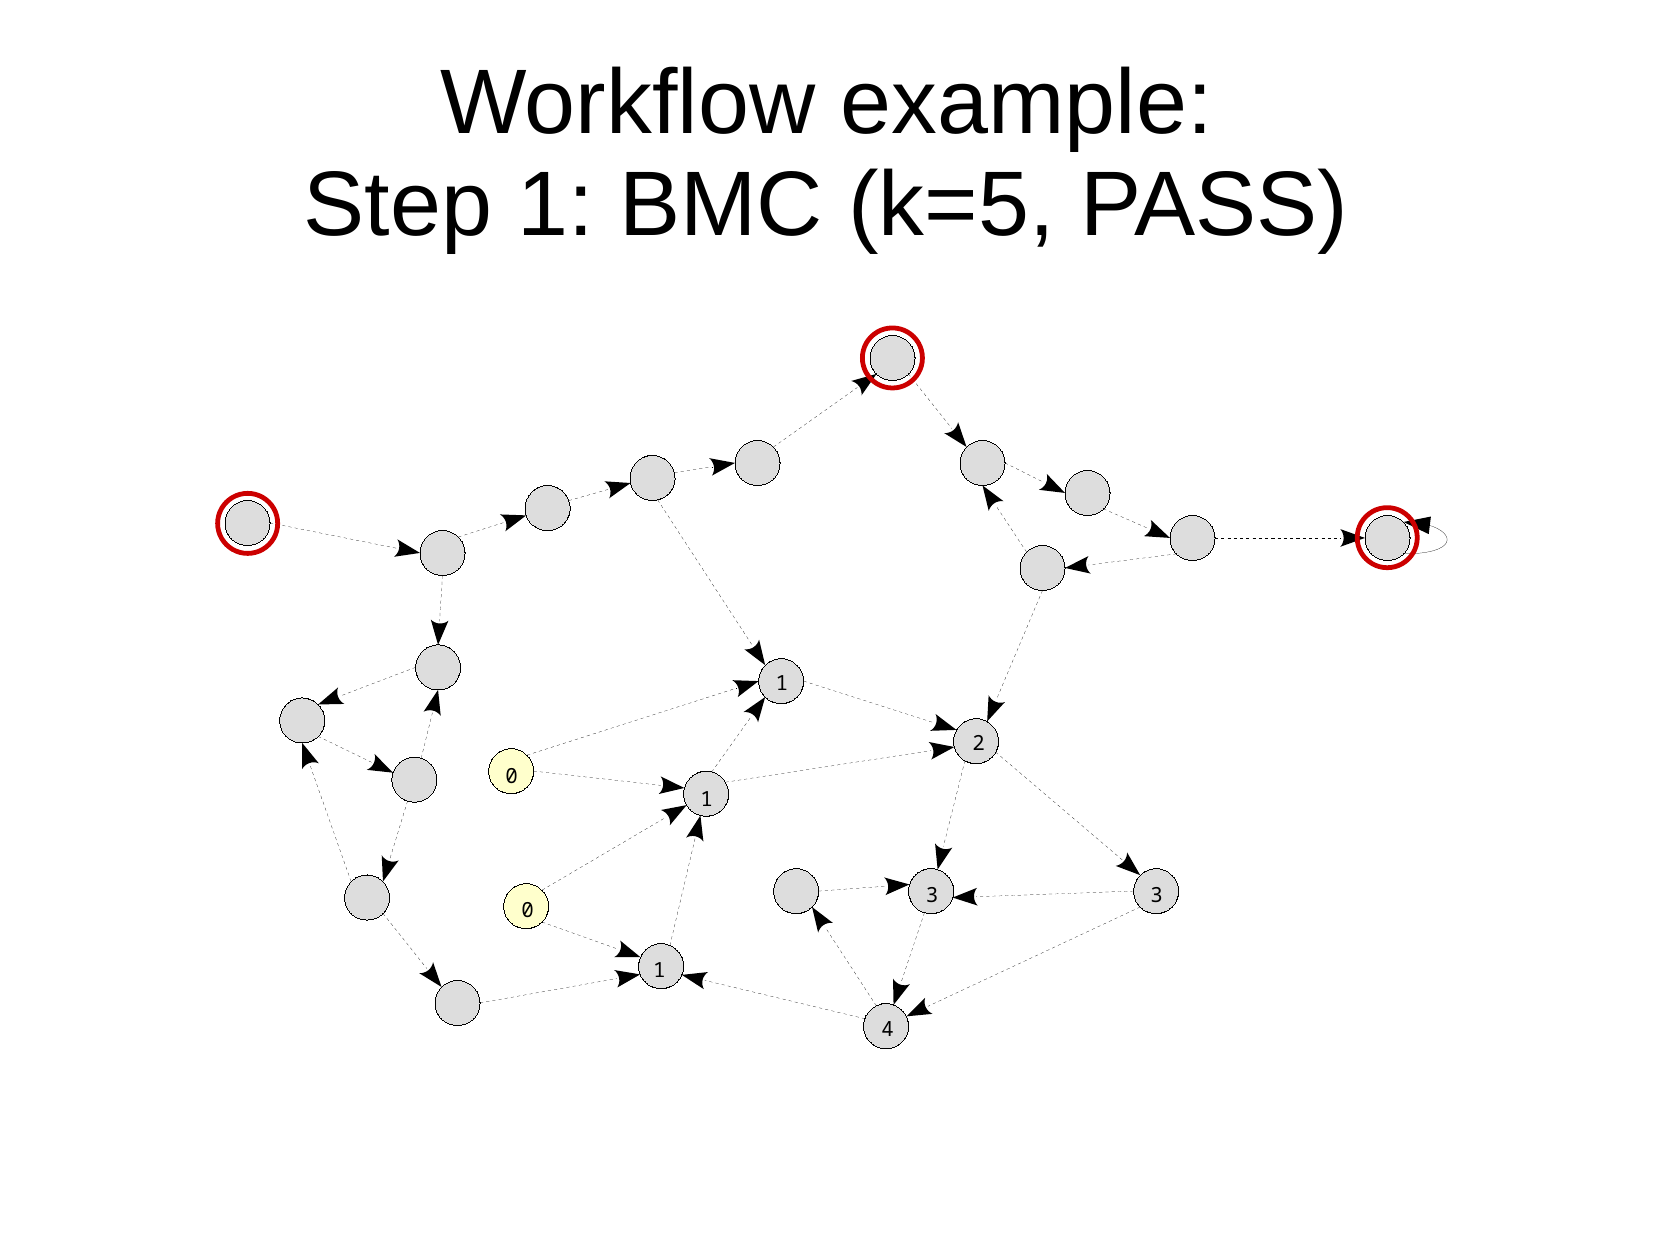

# Workflow example: Step 1: BMC (k=5, PASS)
1
2
0
1
3
3
0
1
4